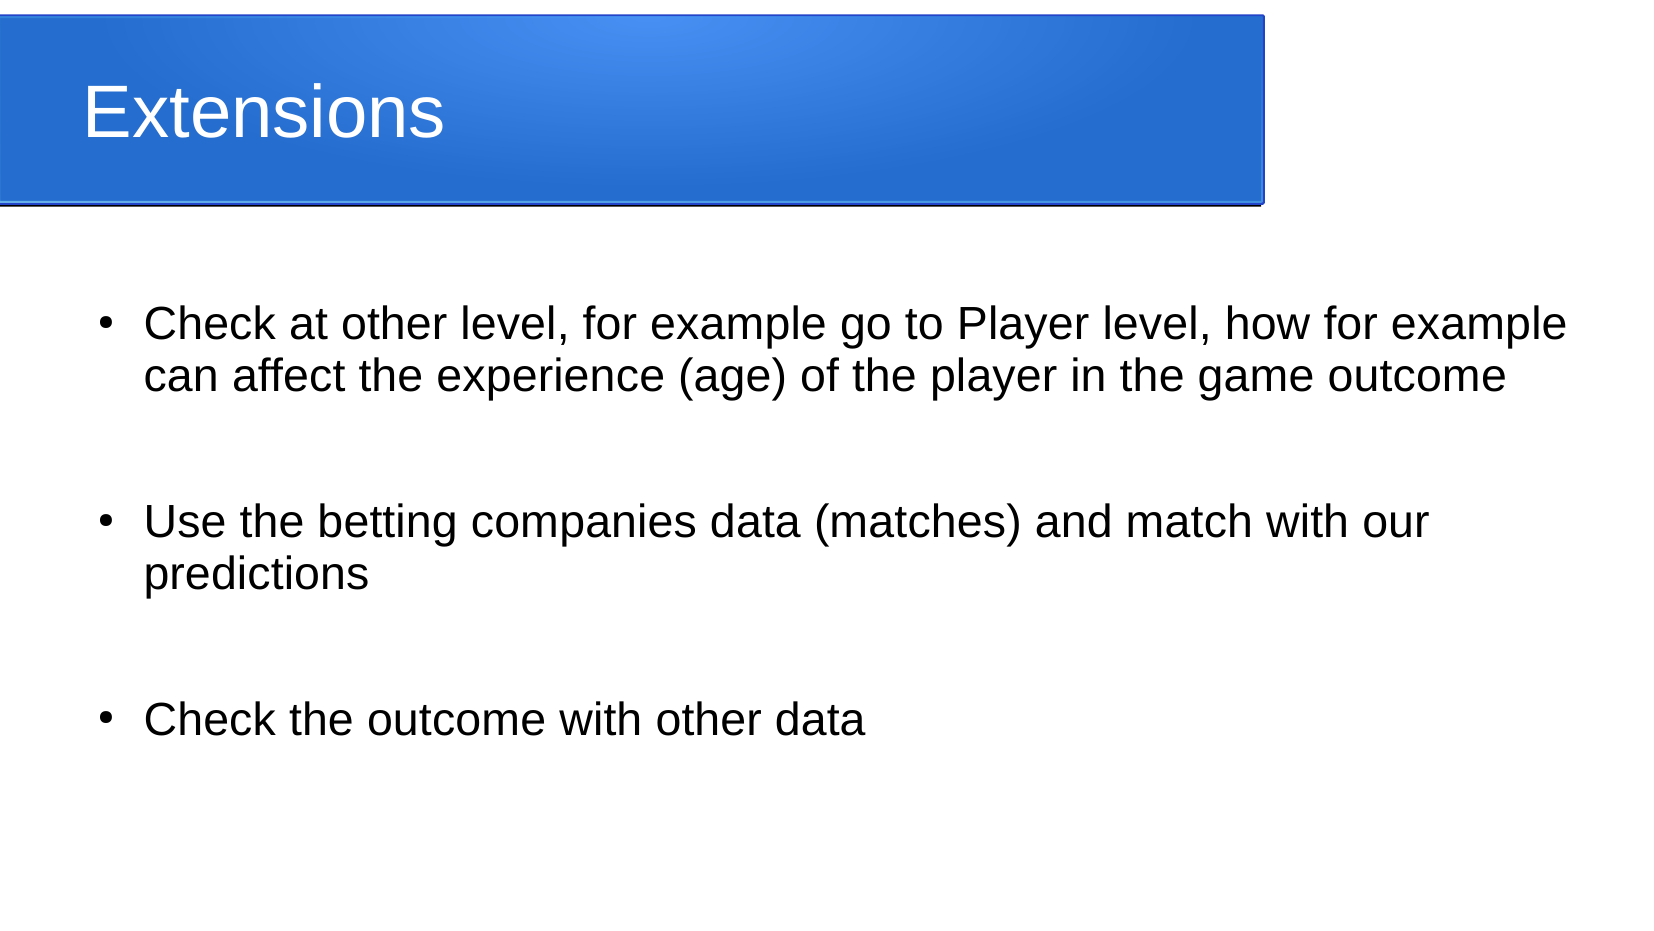

# Extensions
Check at other level, for example go to Player level, how for example can affect the experience (age) of the player in the game outcome
Use the betting companies data (matches) and match with our predictions
Check the outcome with other data